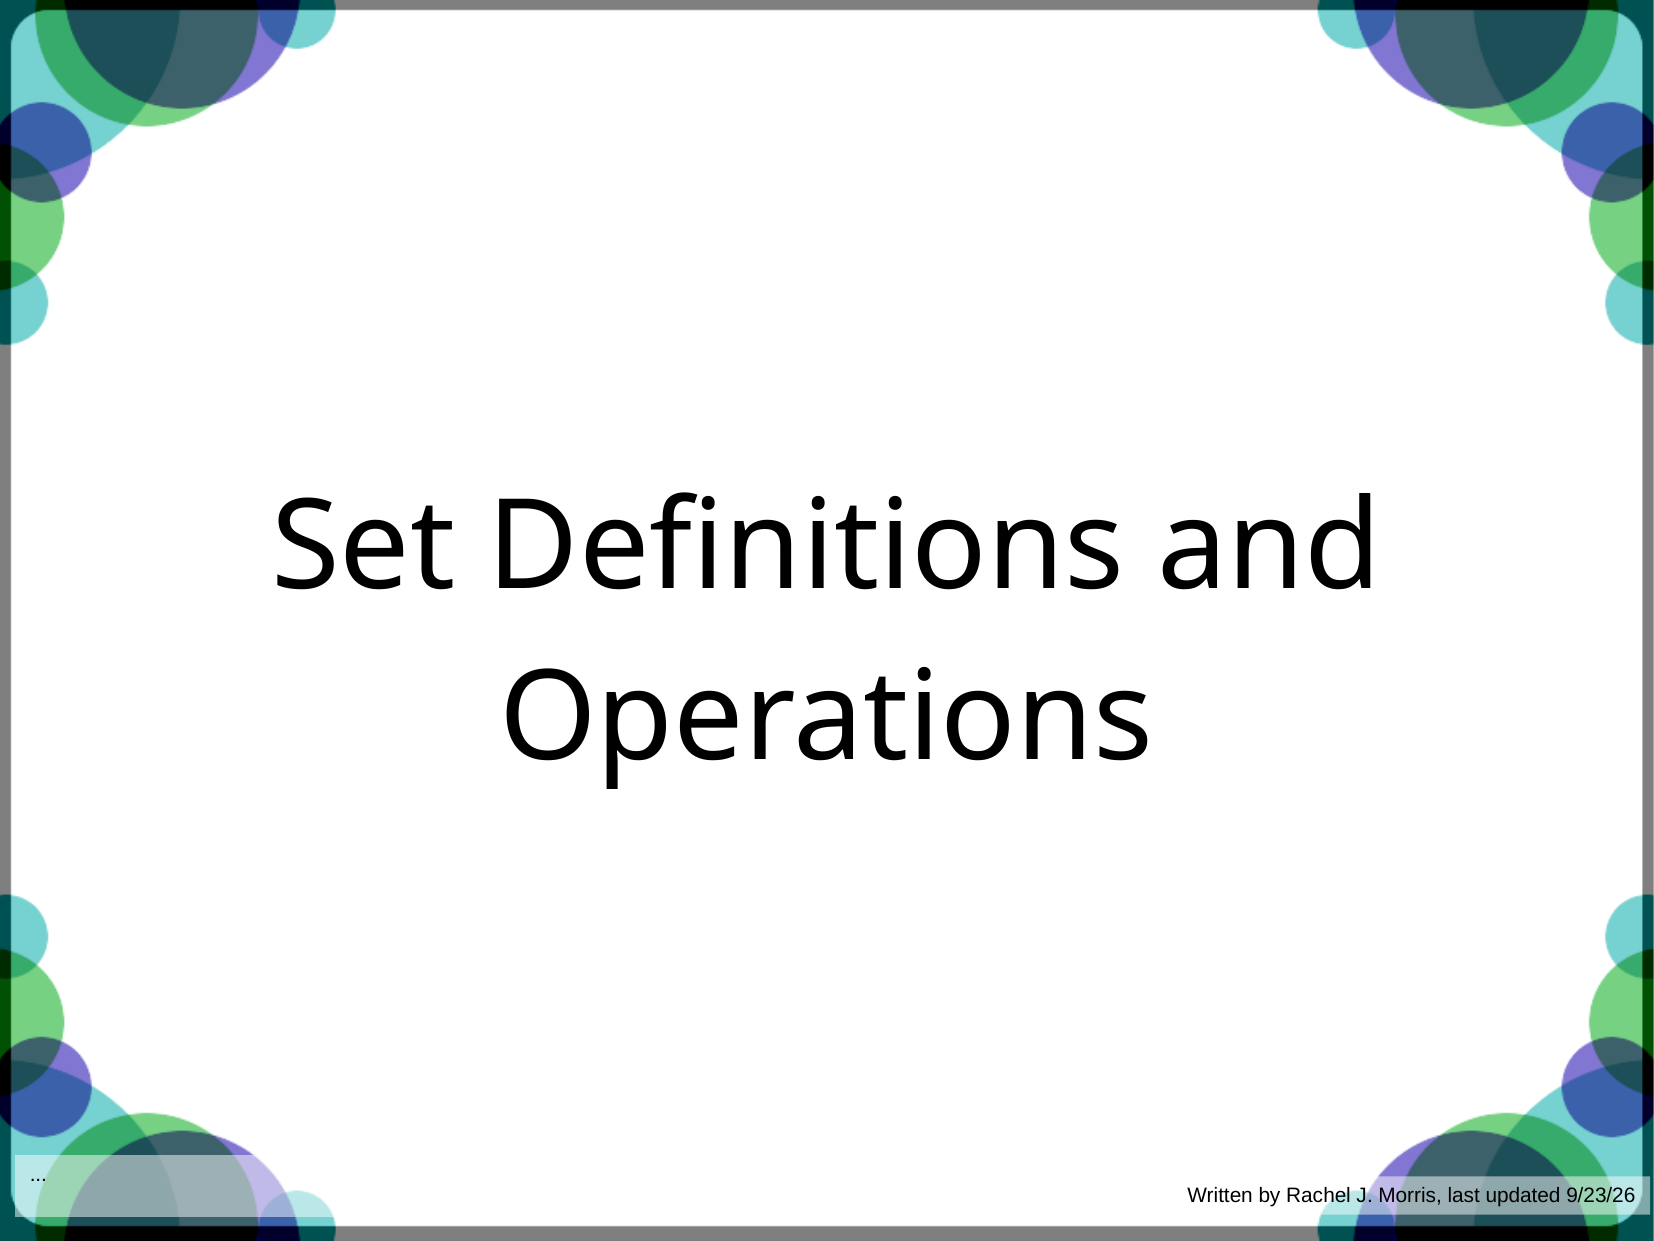

# Set Definitions and Operations
...
Written by Rachel J. Morris, last updated